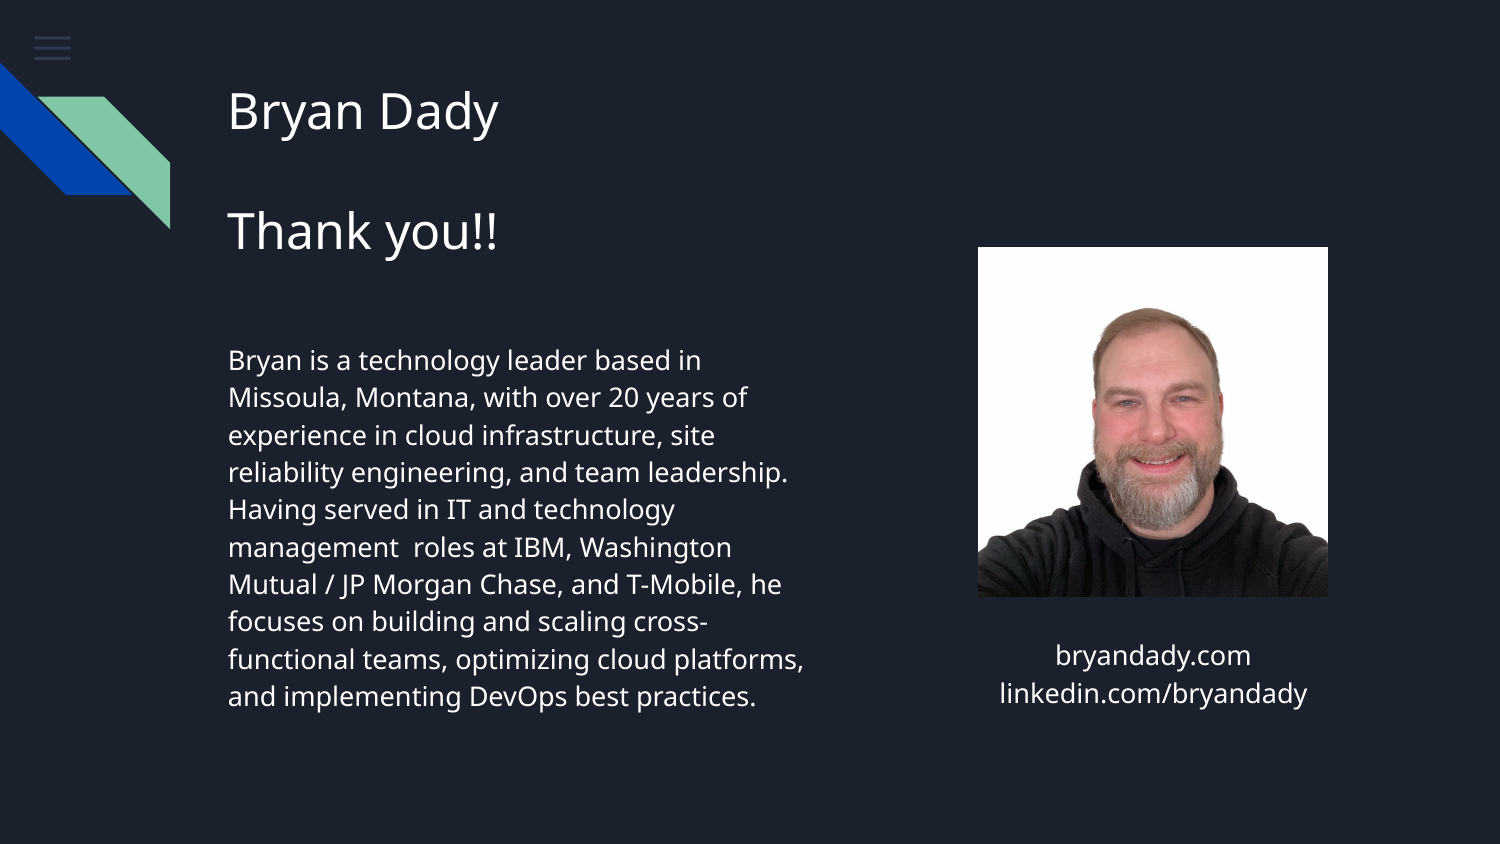

# Bryan Dady Thank you!!
Bryan is a technology leader based in Missoula, Montana, with over 20 years of experience in cloud infrastructure, site reliability engineering, and team leadership. Having served in IT and technology management roles at IBM, Washington Mutual / JP Morgan Chase, and T-Mobile, he focuses on building and scaling cross-functional teams, optimizing cloud platforms, and implementing DevOps best practices.
bryandady.com
linkedin.com/bryandady